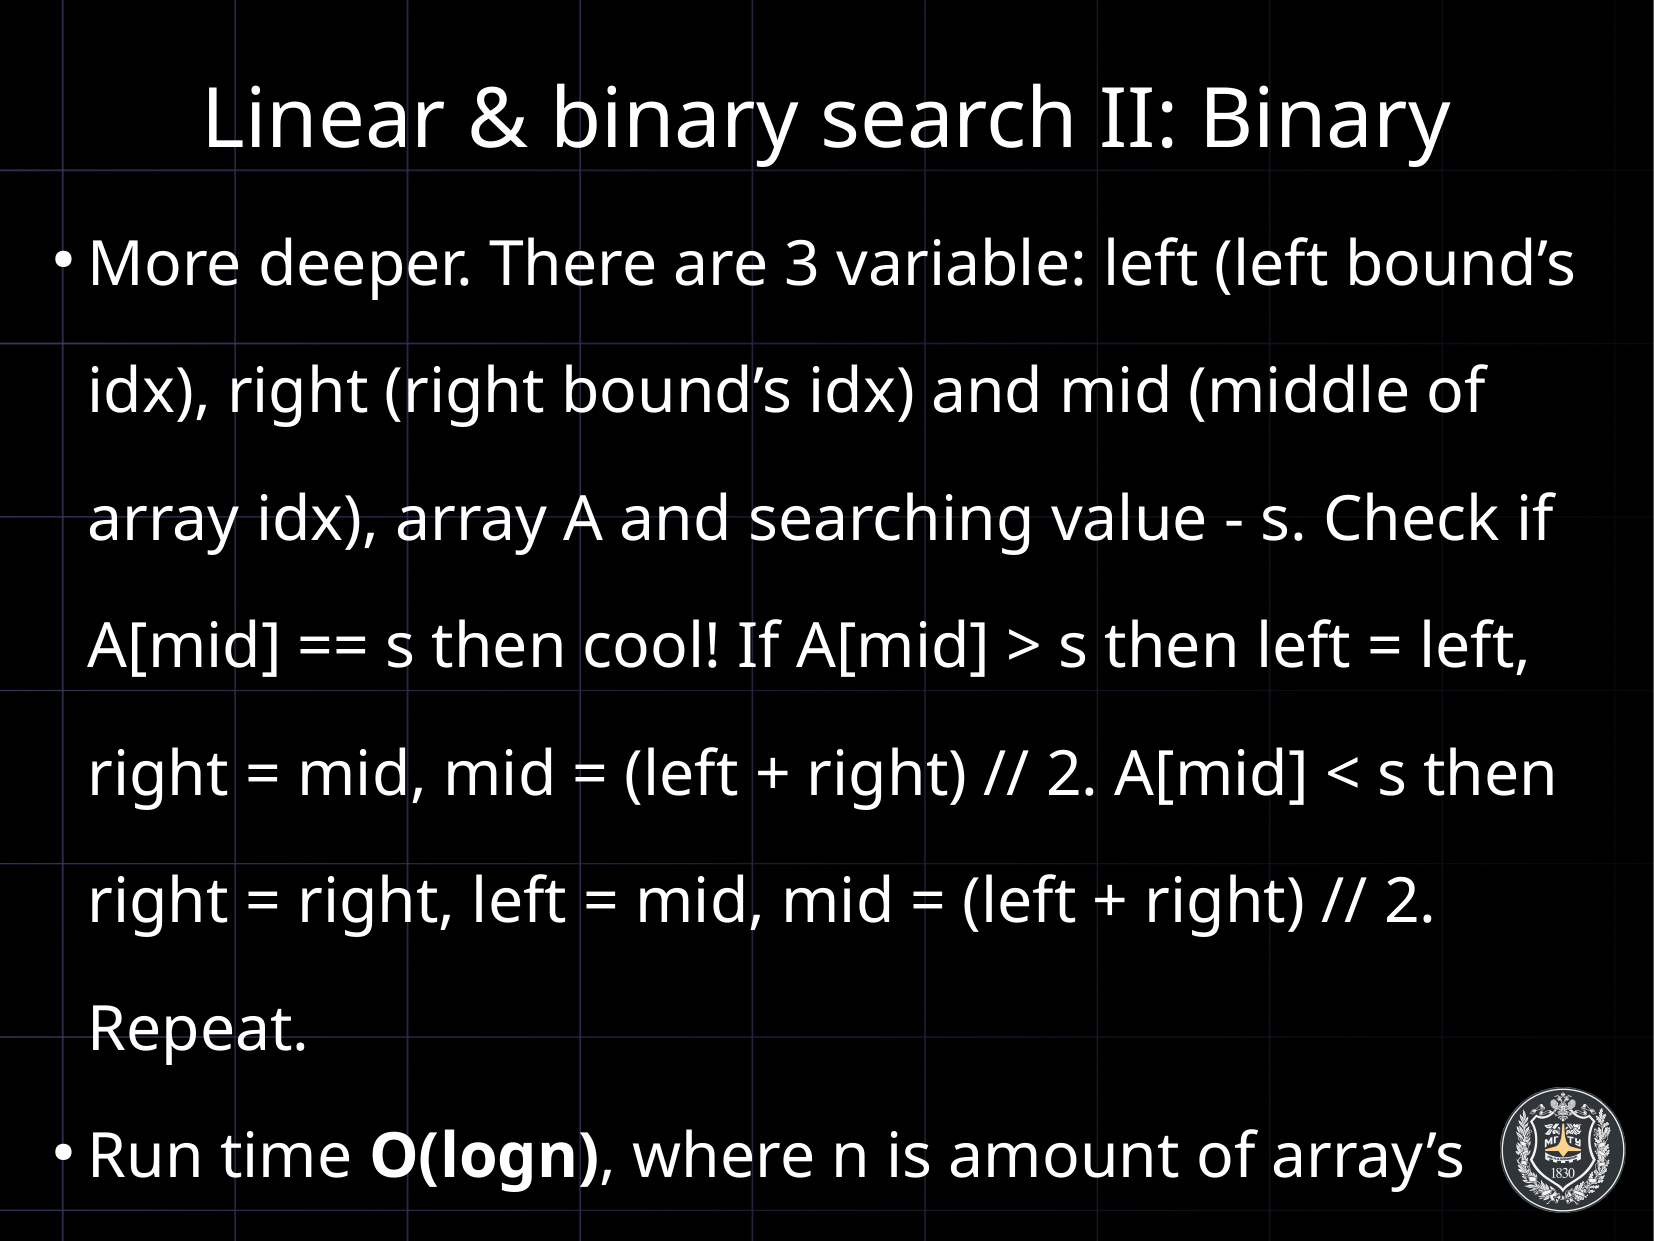

# Linear & binary search II: Binary
More deeper. There are 3 variable: left (left bound’s idx), right (right bound’s idx) and mid (middle of array idx), array A and searching value - s. Check if A[mid] == s then cool! If A[mid] > s then left = left, right = mid, mid = (left + right) // 2. A[mid] < s then right = right, left = mid, mid = (left + right) // 2. Repeat.
Run time O(logn), where n is amount of array’s elements. Proof: split the array in half